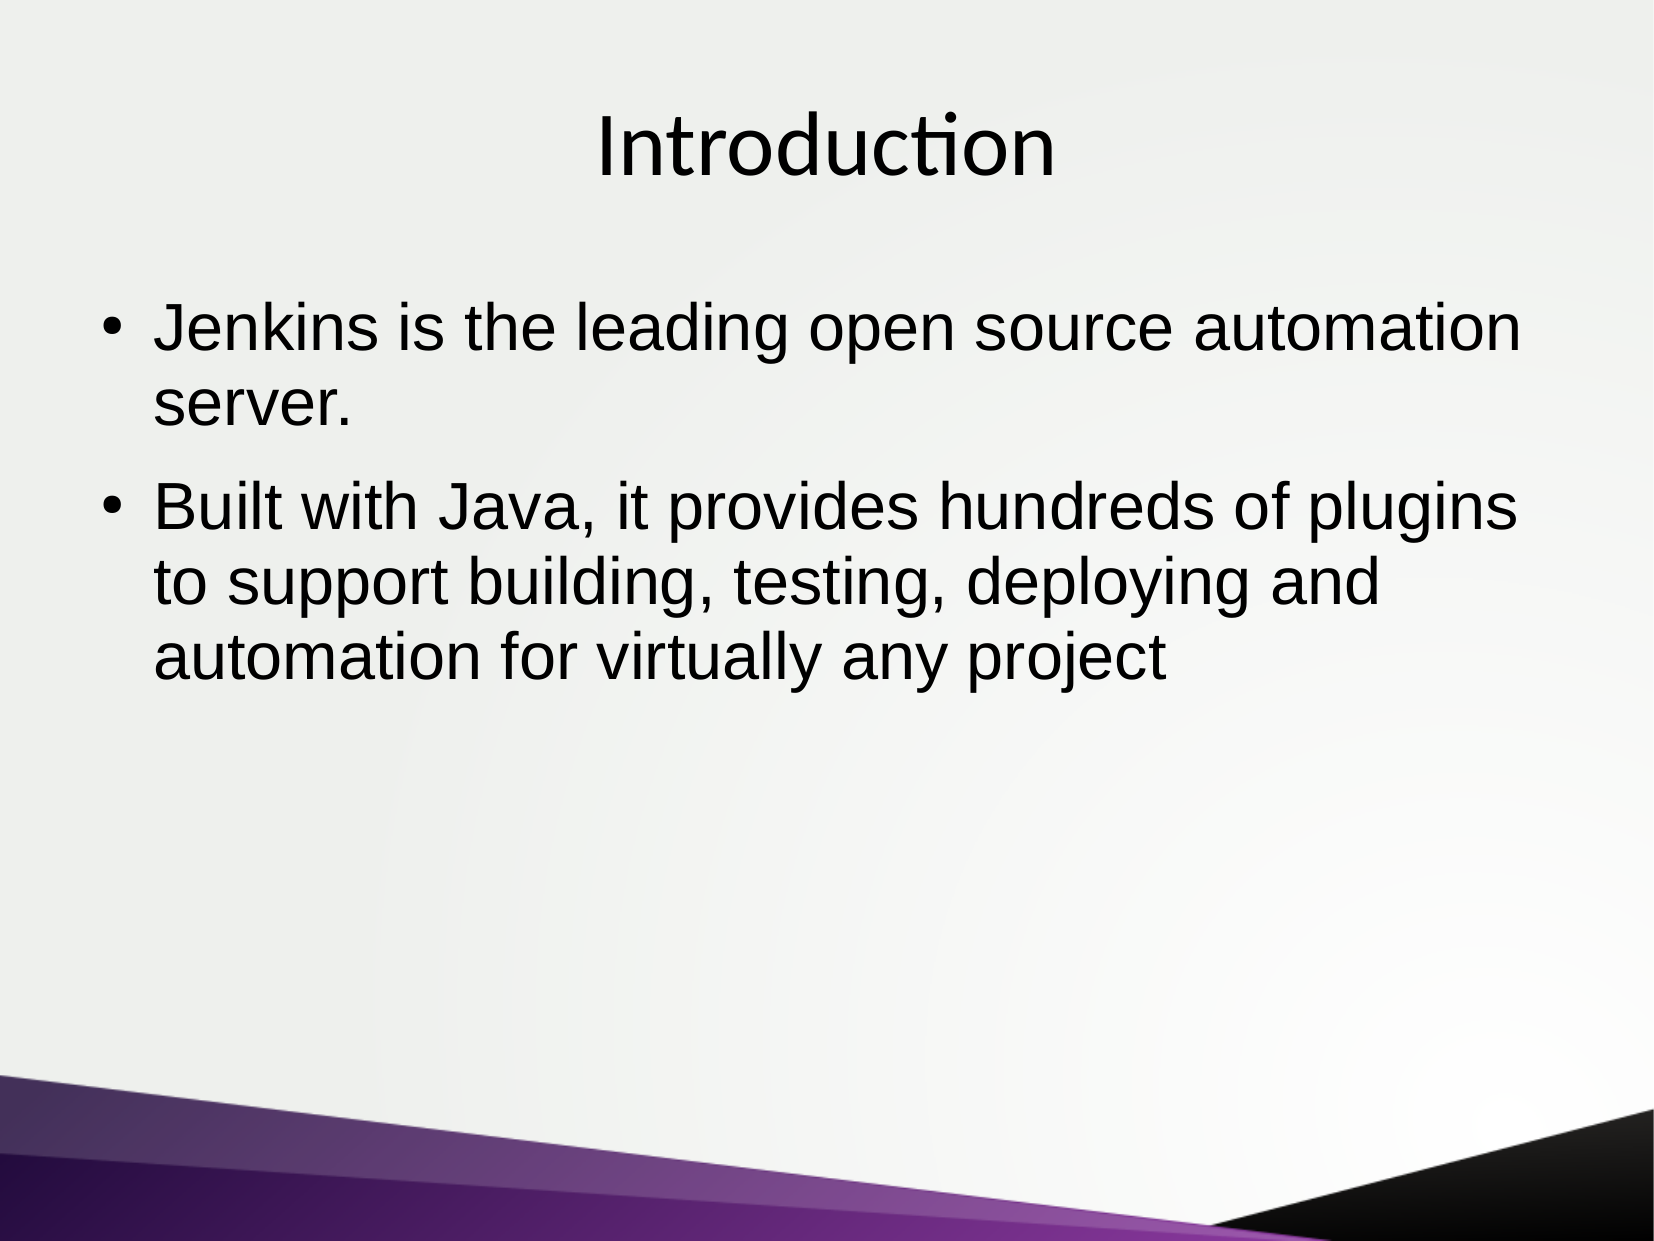

# Introduction
Jenkins is the leading open source automation server.
Built with Java, it provides hundreds of plugins to support building, testing, deploying and automation for virtually any project